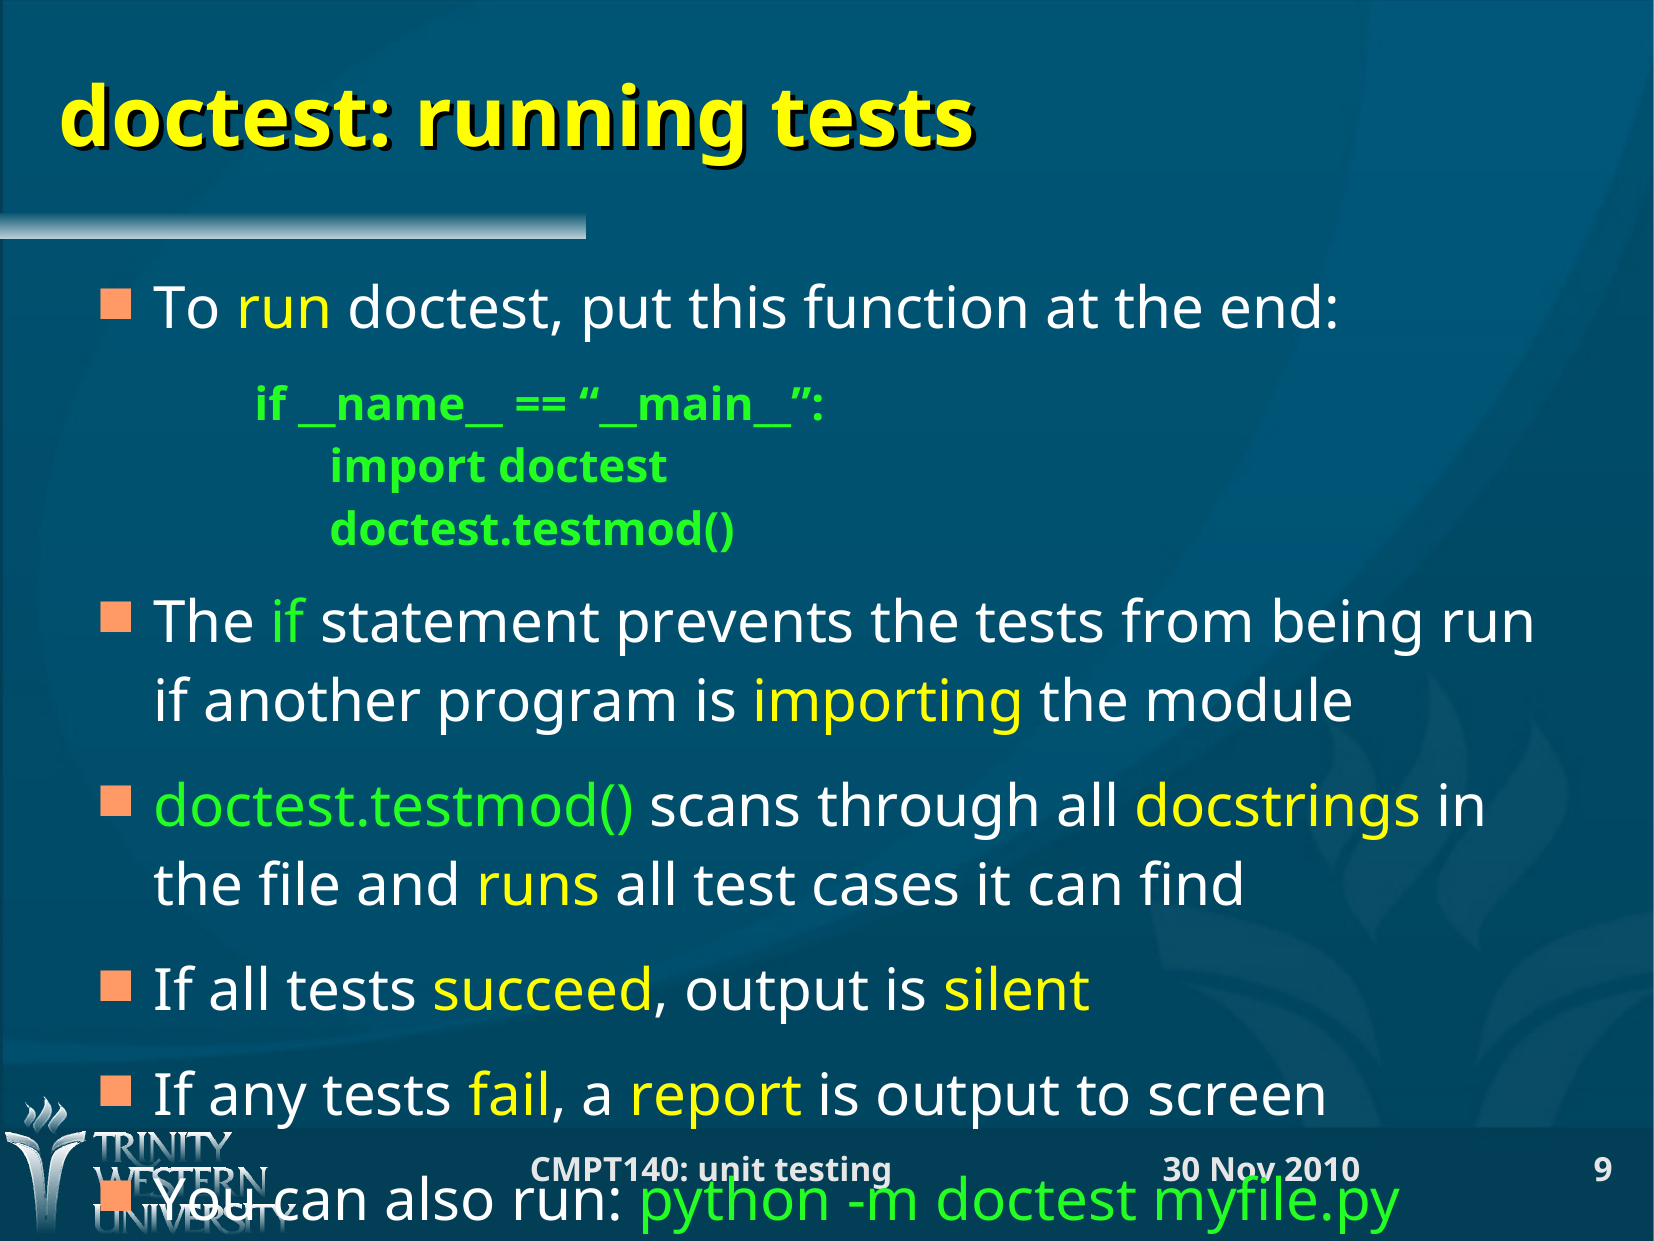

# doctest: running tests
To run doctest, put this function at the end:
if __name__ == “__main__”:
	import doctest
	doctest.testmod()
The if statement prevents the tests from being run if another program is importing the module
doctest.testmod() scans through all docstrings in the file and runs all test cases it can find
If all tests succeed, output is silent
If any tests fail, a report is output to screen
You can also run: python -m doctest myfile.py
CMPT140: unit testing
30 Nov 2010
9